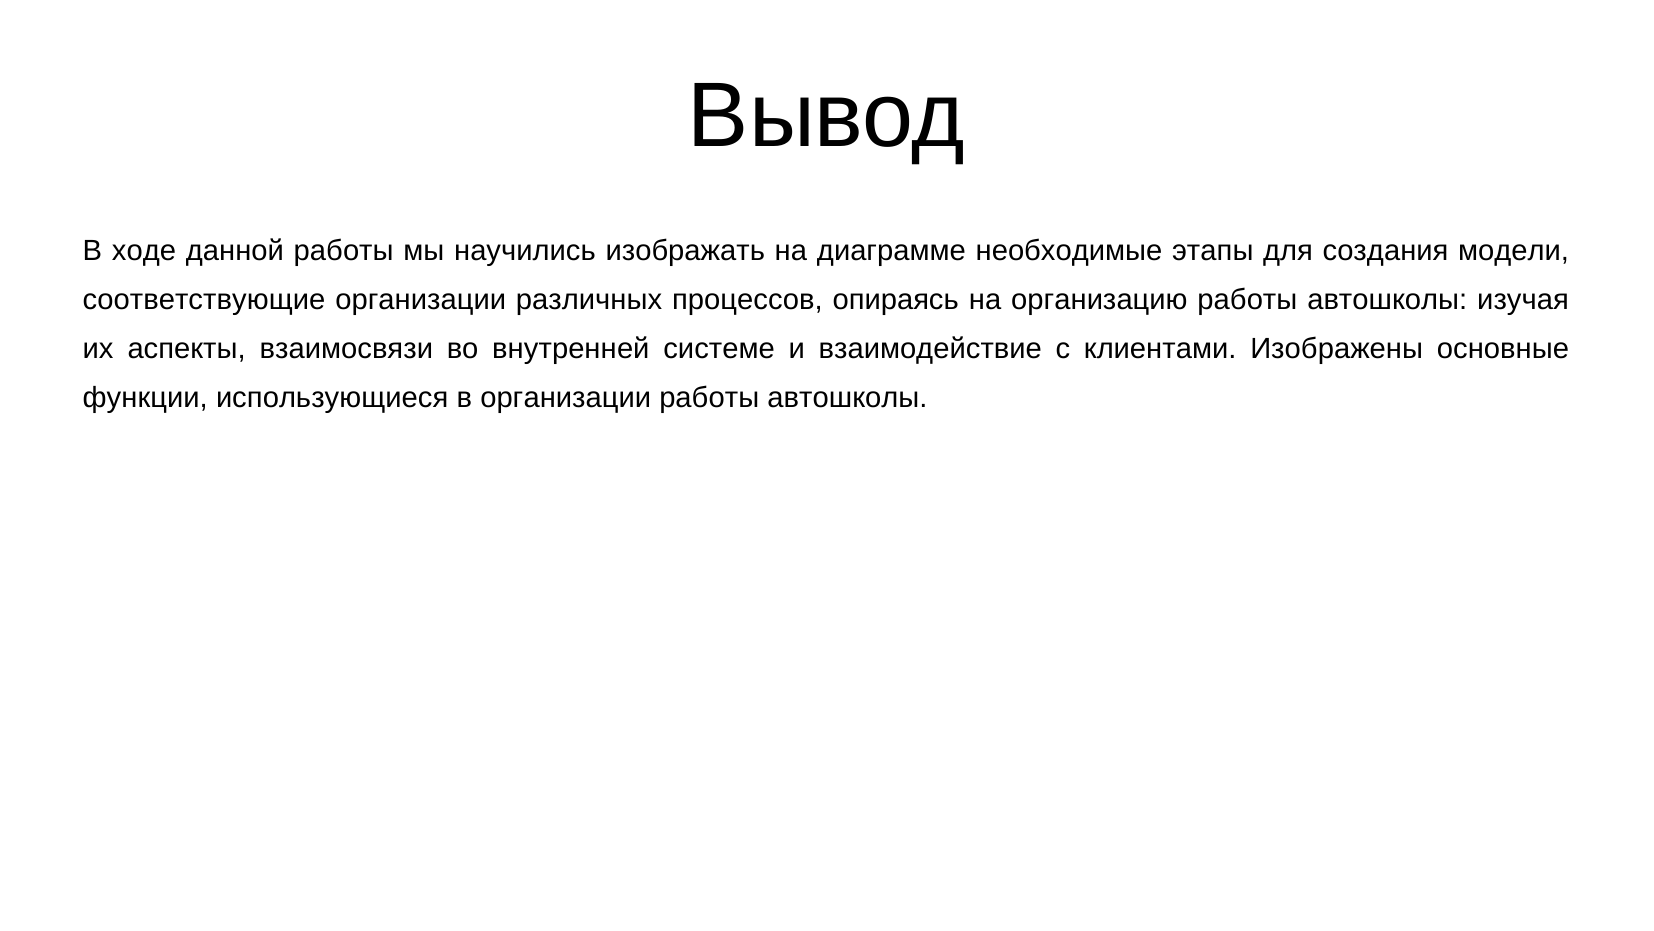

# Вывод
В ходе данной работы мы научились изображать на диаграмме необходимые этапы для создания модели, соответствующие организации различных процессов, опираясь на организацию работы автошколы: изучая их аспекты, взаимосвязи во внутренней системе и взаимодействие с клиентами. Изображены основные функции, использующиеся в организации работы автошколы.